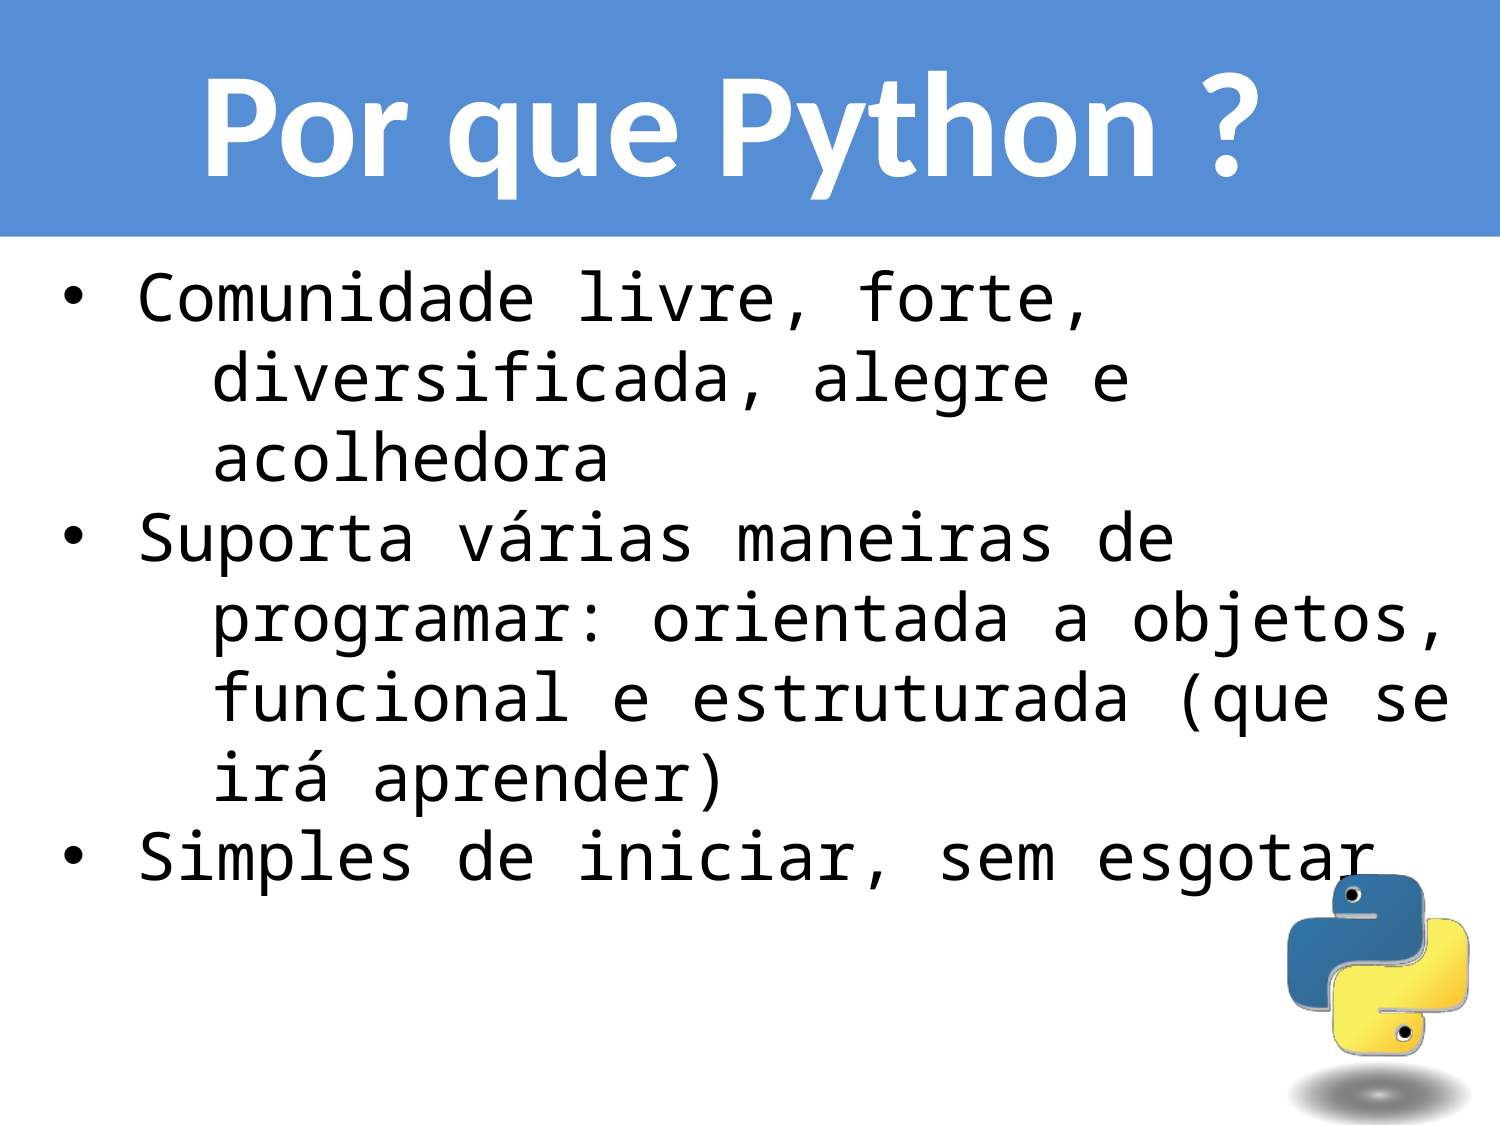

Por que Python ?
Comunidade livre, forte, diversificada, alegre e acolhedora
Suporta várias maneiras de programar: orientada a objetos, funcional e estruturada (que se irá aprender)
Simples de iniciar, sem esgotar